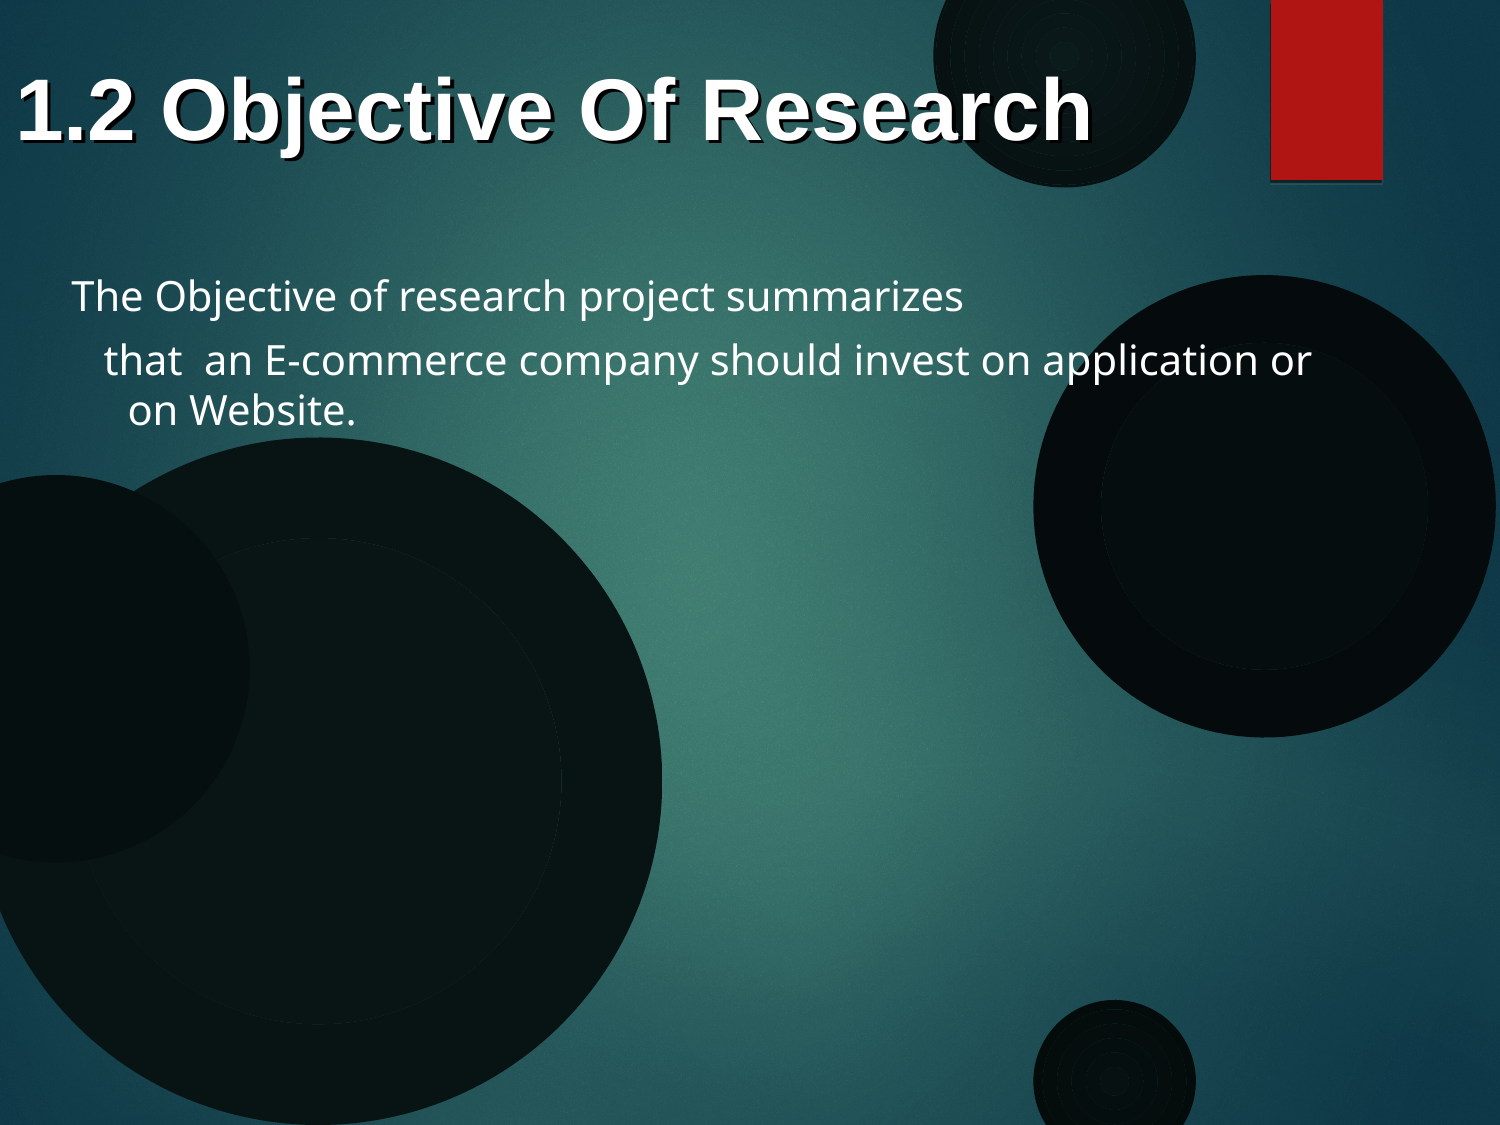

# 1.2 Objective Of Research
The Objective of research project summarizes
 that an E-commerce company should invest on application or on Website.